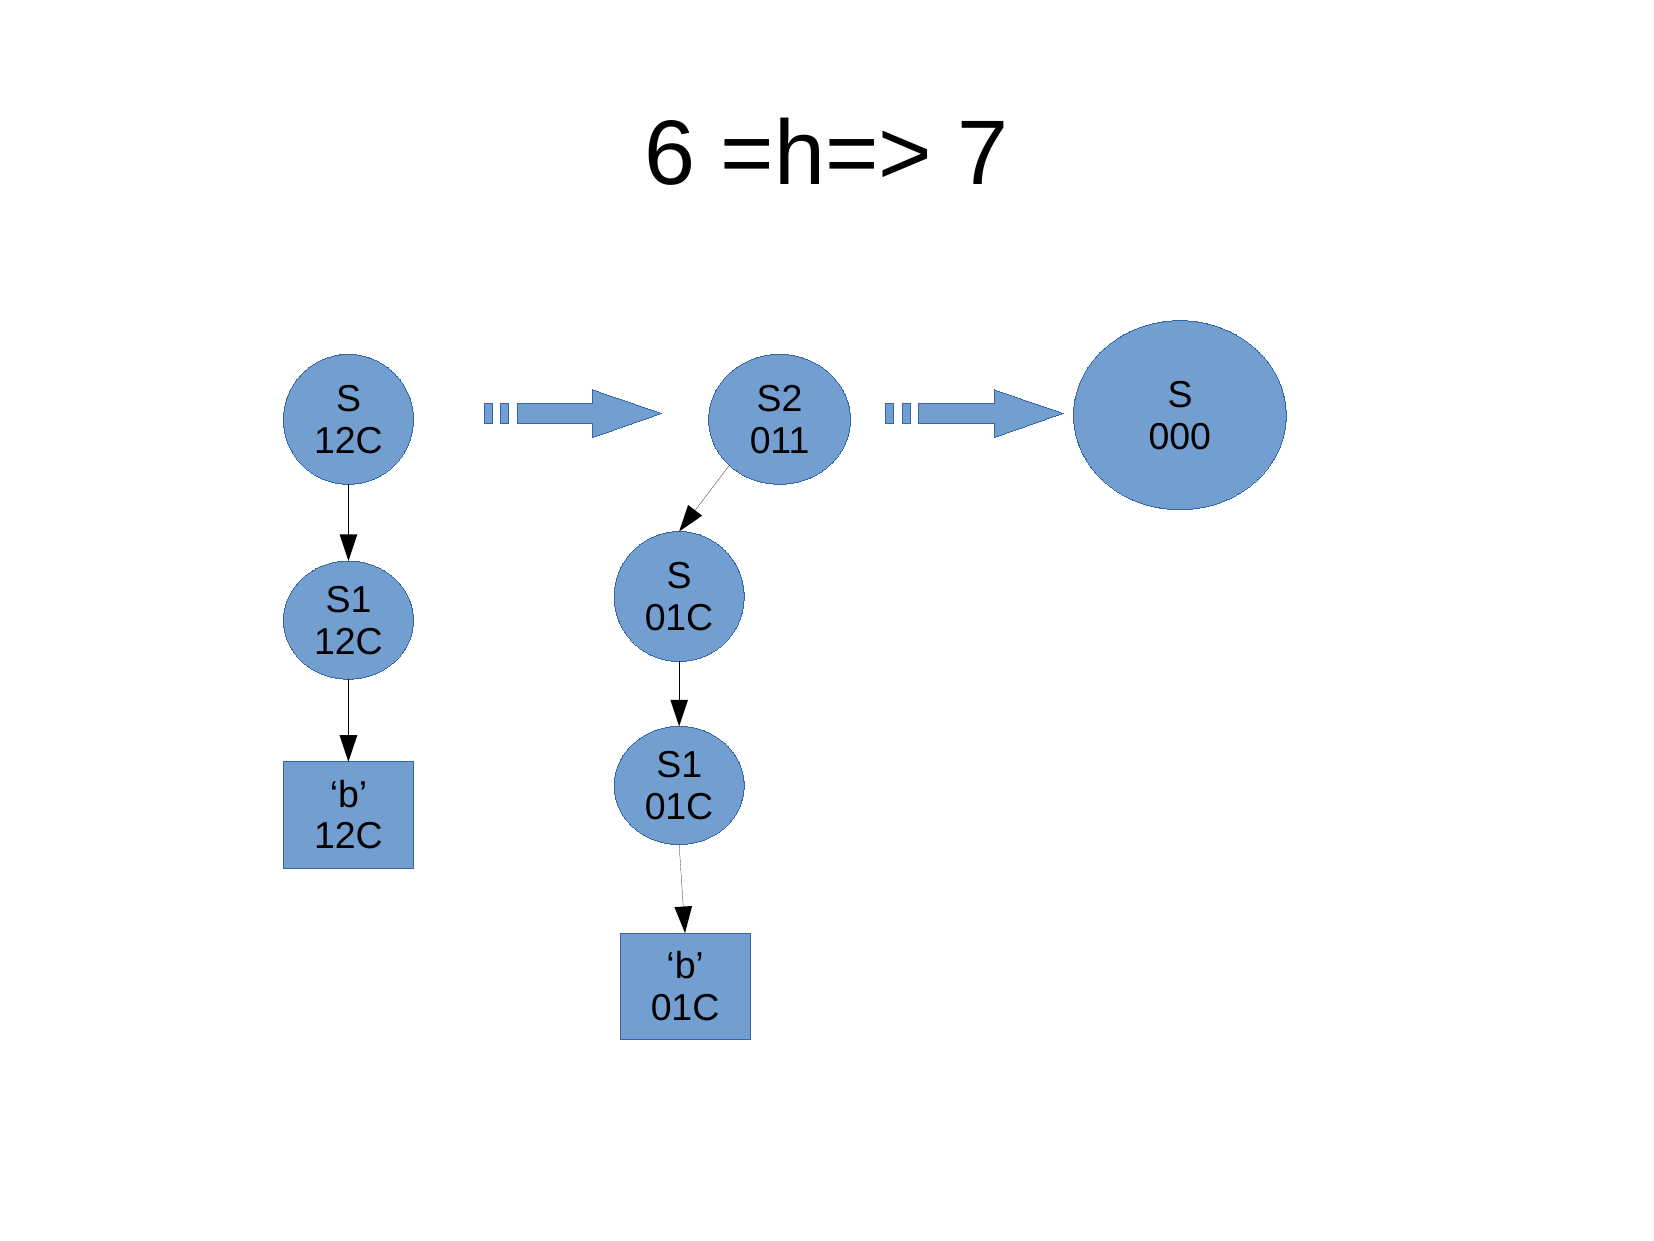

# 6 =h=> 7
S
000
S
12C
S2
011
S
01C
S1
12C
S1
01C
‘b’
12C
‘b’
01C